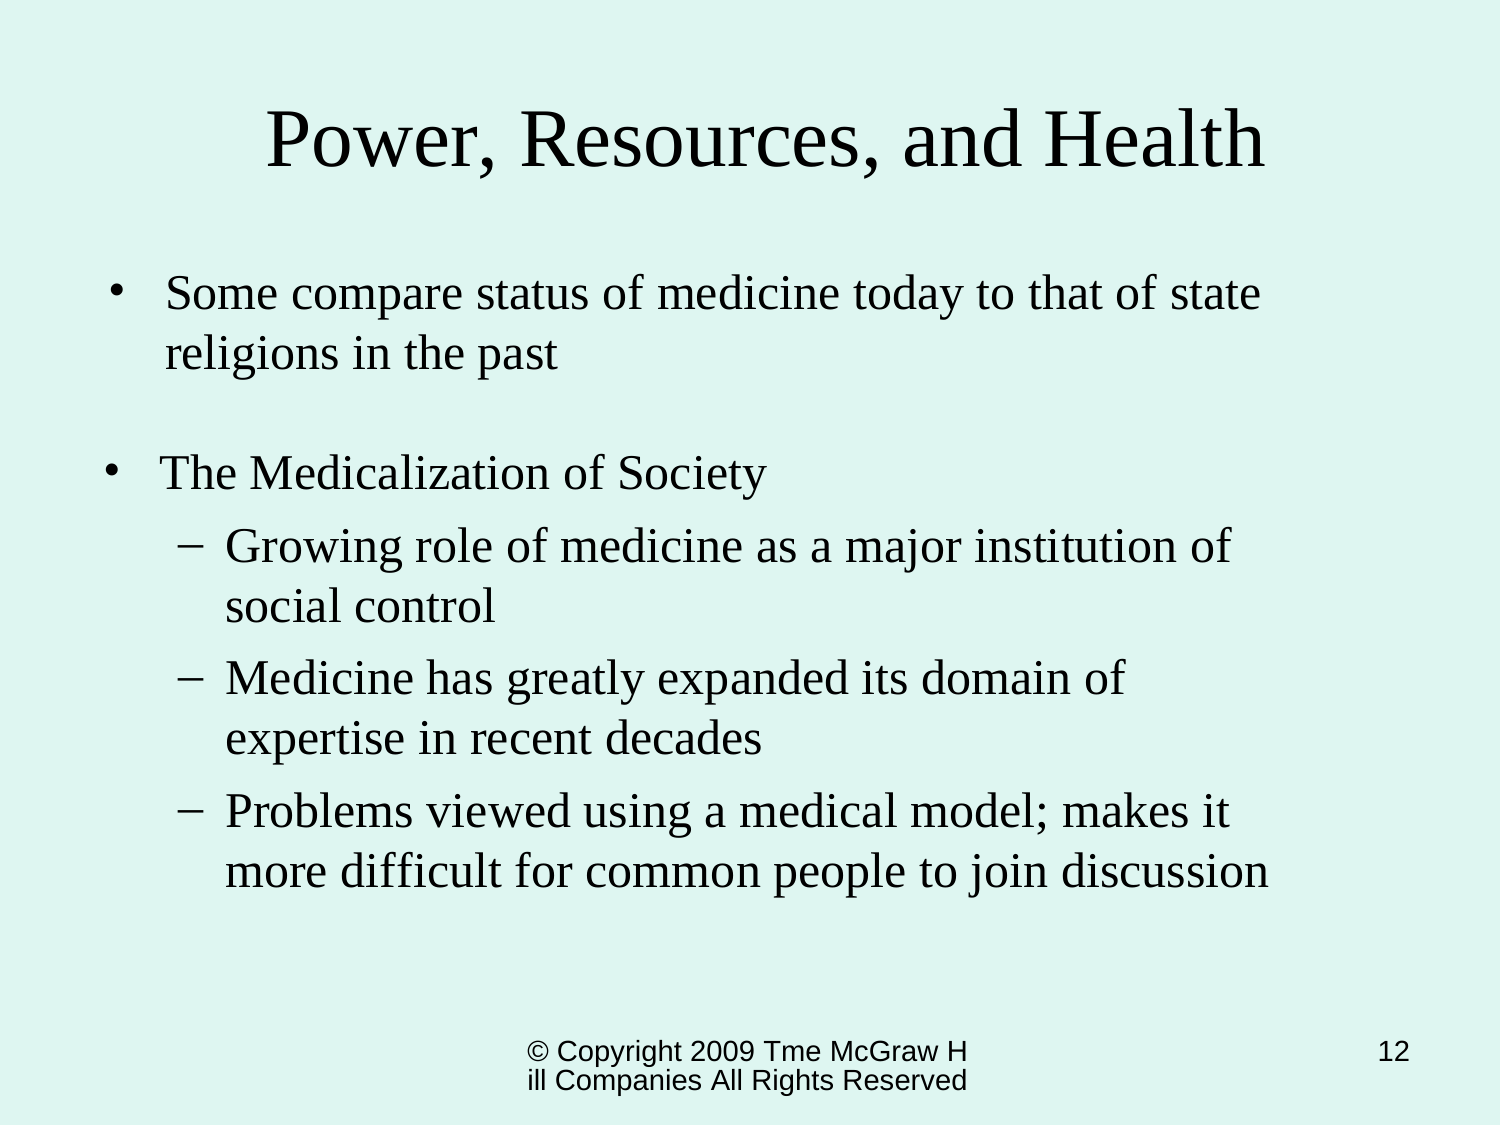

# Power, Resources, and Health
Some compare status of medicine today to that of state religions in the past
The Medicalization of Society
Growing role of medicine as a major institution of social control
Medicine has greatly expanded its domain of expertise in recent decades
Problems viewed using a medical model; makes it more difficult for common people to join discussion
© Copyright 2009 Tme McGraw Hill Companies All Rights Reserved
12